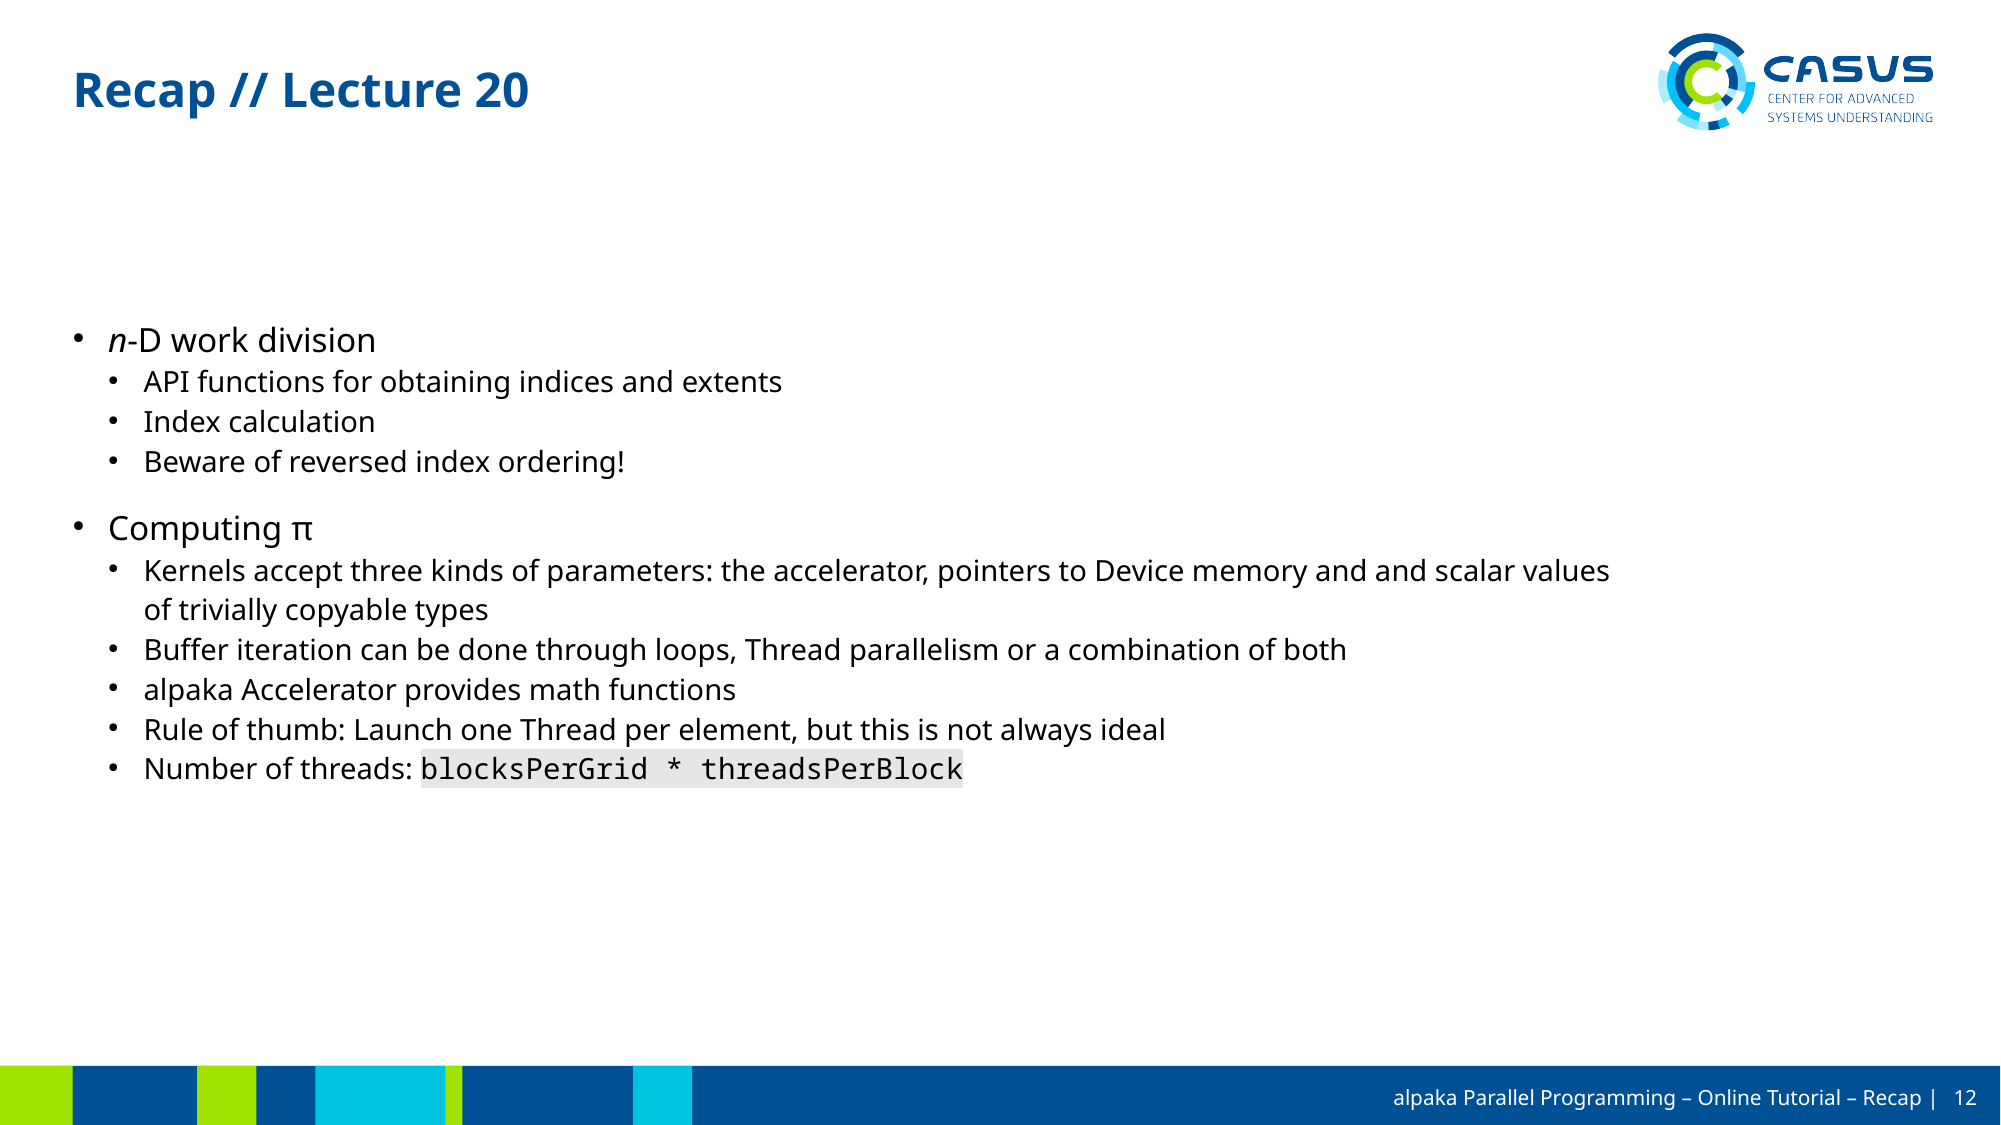

# Recap // Lecture 20
n-D work division
API functions for obtaining indices and extents
Index calculation
Beware of reversed index ordering!
Computing π
Kernels accept three kinds of parameters: the accelerator, pointers to Device memory and and scalar values of trivially copyable types
Buffer iteration can be done through loops, Thread parallelism or a combination of both
alpaka Accelerator provides math functions
Rule of thumb: Launch one Thread per element, but this is not always ideal
Number of threads: blocksPerGrid * threadsPerBlock
alpaka Parallel Programming – Online Tutorial – Recap
12